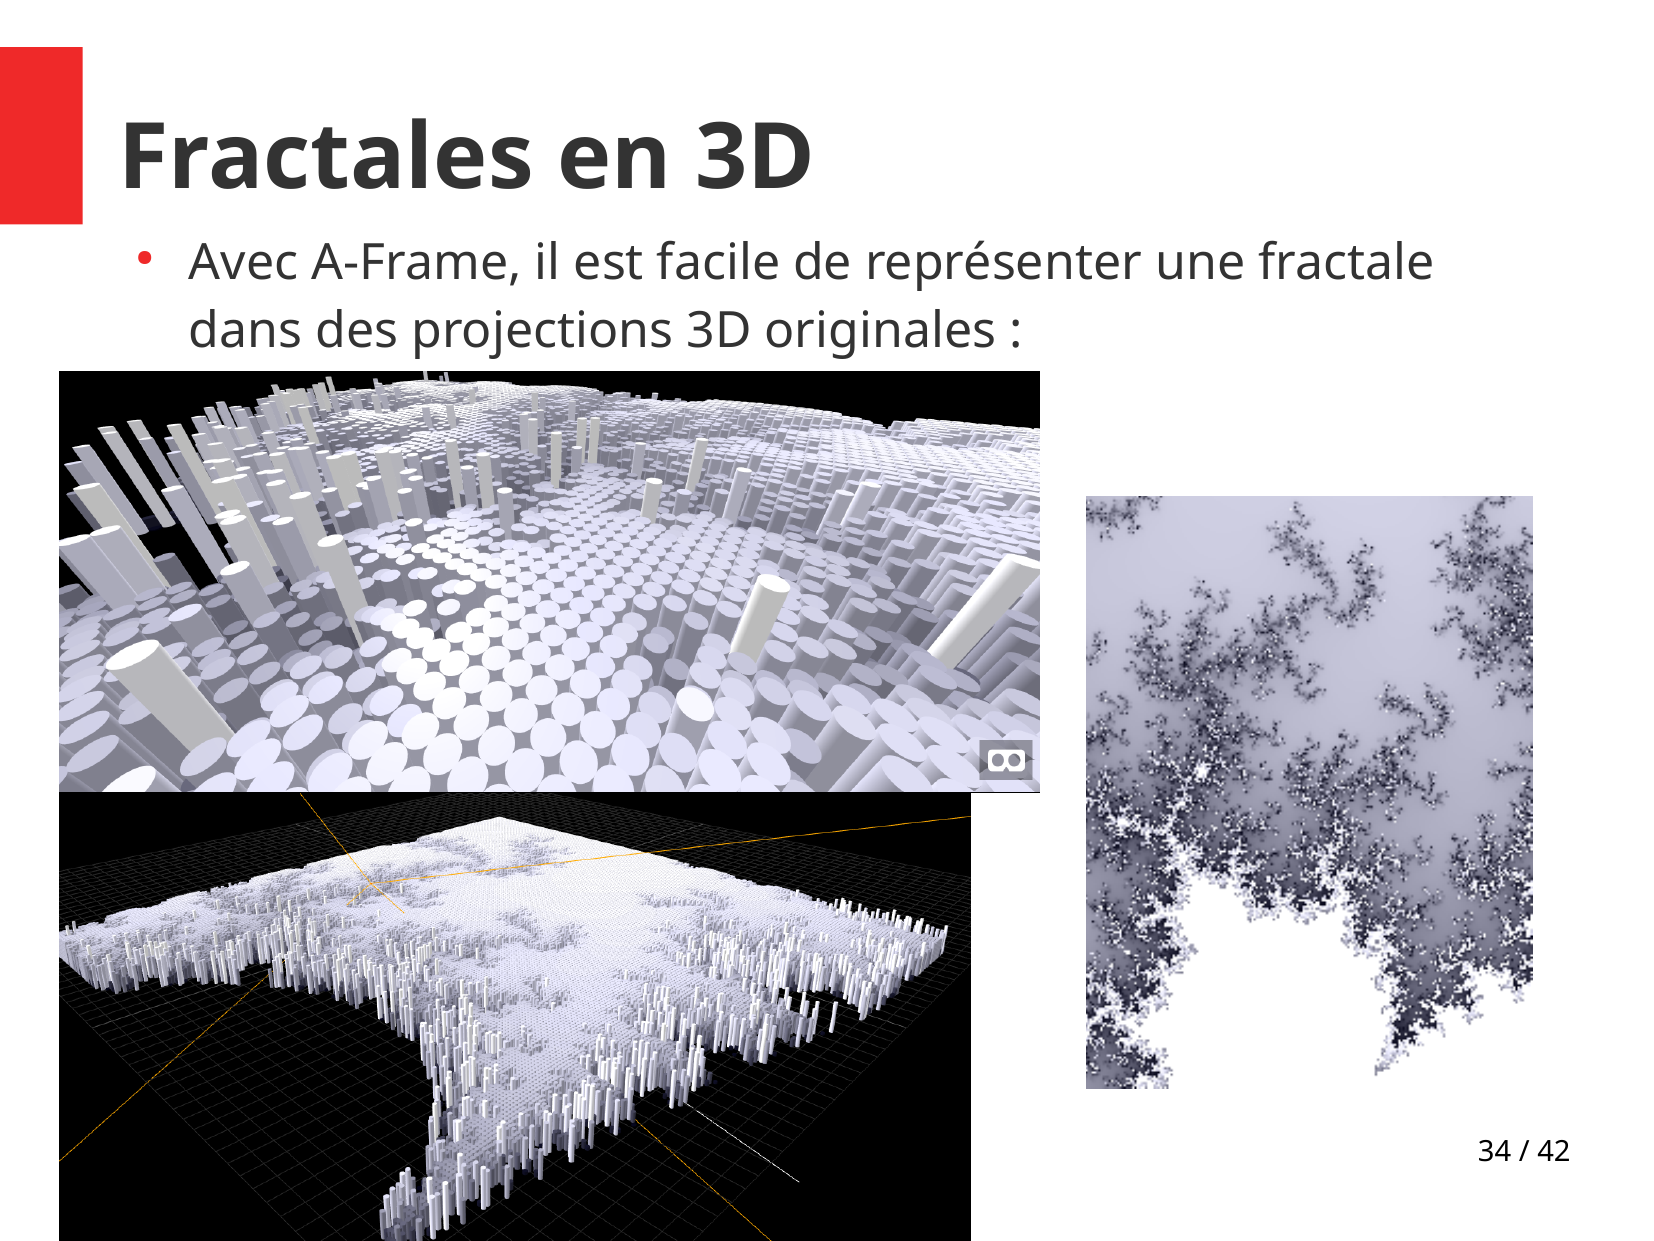

# Fractales en 3D
Avec A-Frame, il est facile de représenter une fractale dans des projections 3D originales :
34